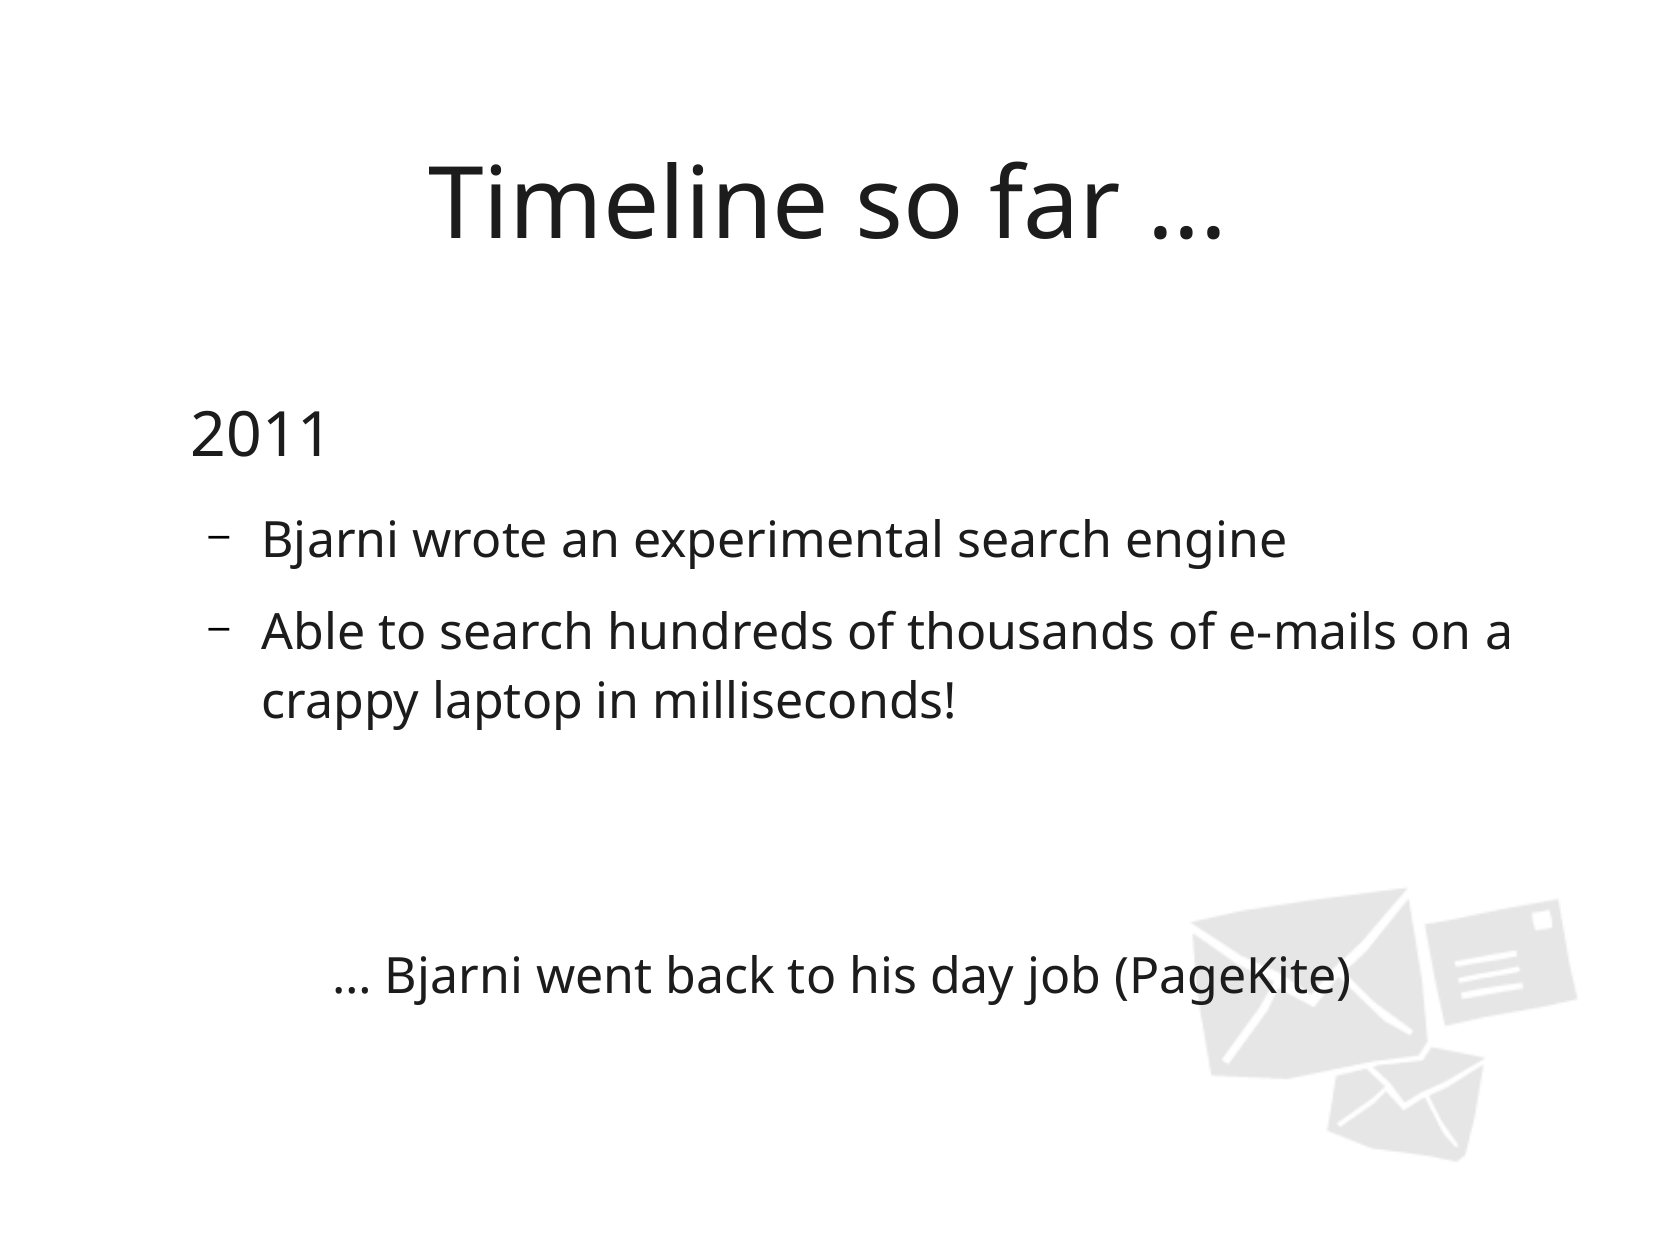

# Timeline so far ...
2011
Bjarni wrote an experimental search engine
Able to search hundreds of thousands of e-mails on a crappy laptop in milliseconds!
… Bjarni went back to his day job (PageKite)